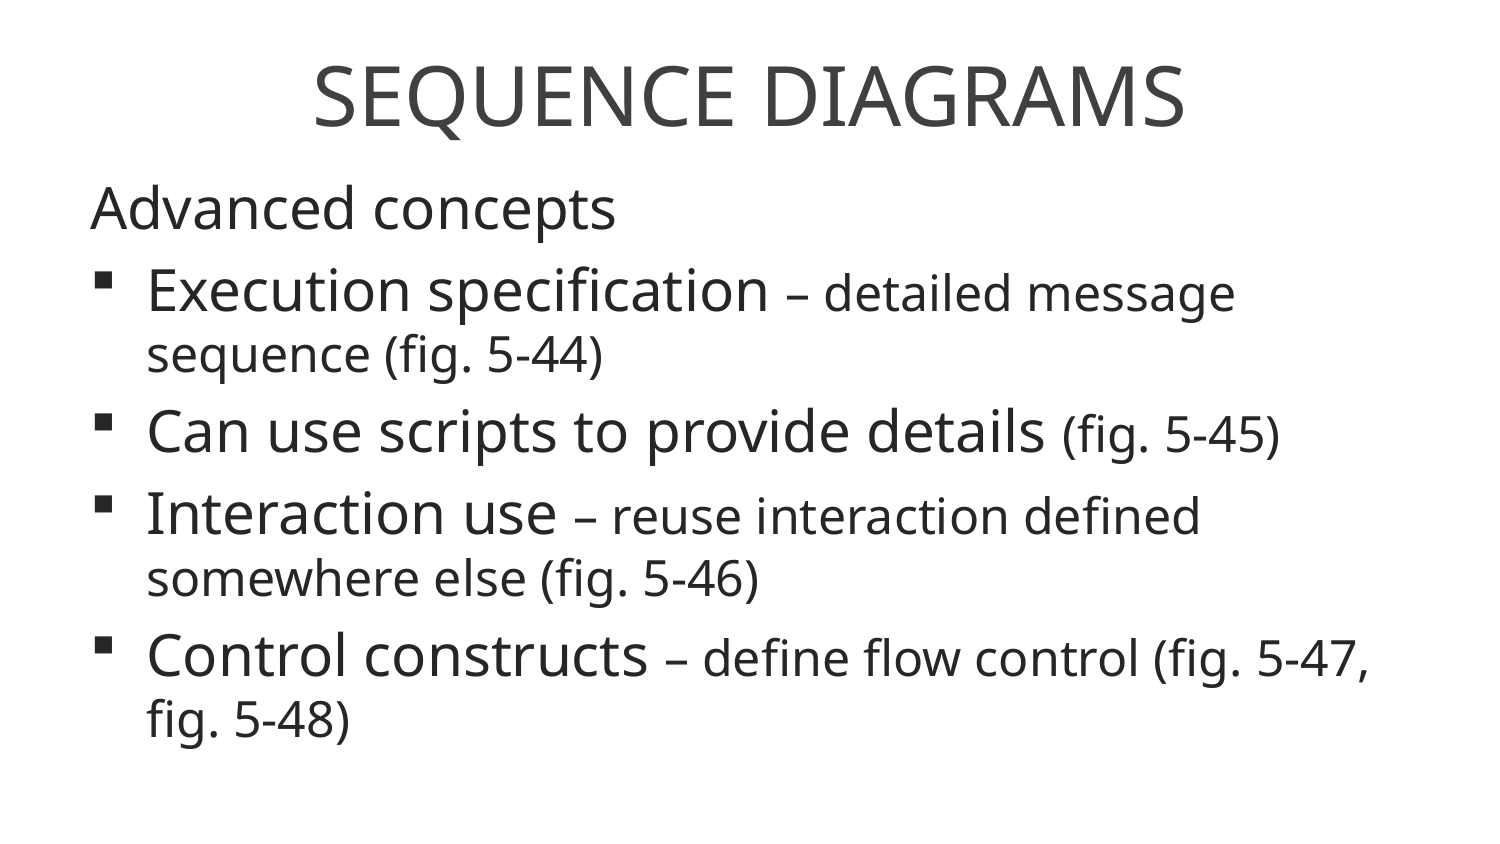

# Sequence diagrams
Advanced concepts
Execution specification – detailed message sequence (fig. 5-44)
Can use scripts to provide details (fig. 5-45)
Interaction use – reuse interaction defined somewhere else (fig. 5-46)
Control constructs – define flow control (fig. 5-47, fig. 5-48)